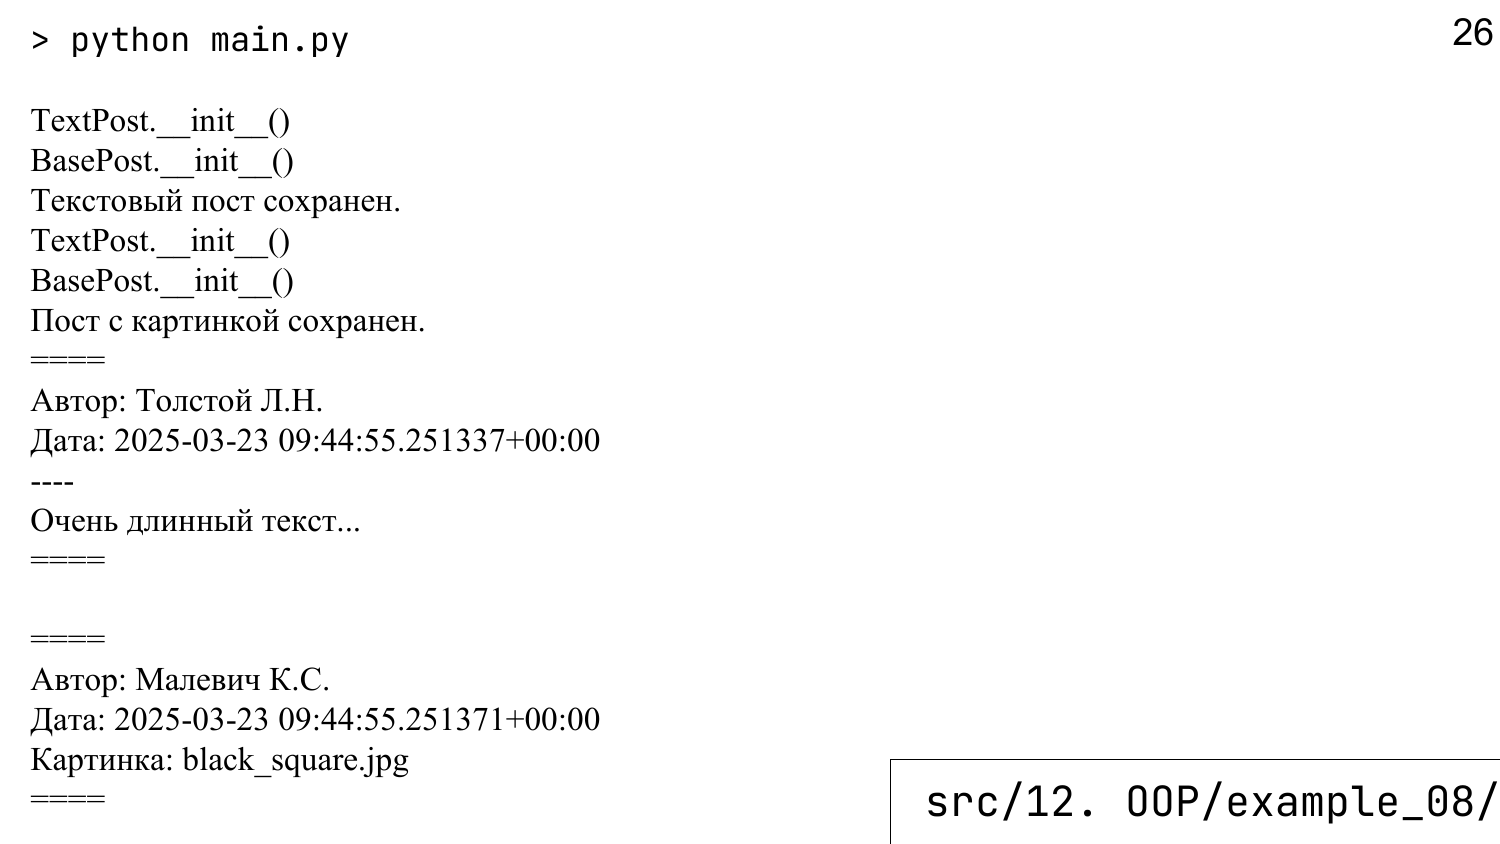

> python main.py
TextPost.__init__()
BasePost.__init__()
Текстовый пост сохранен.
TextPost.__init__()
BasePost.__init__()
Пост с картинкой сохранен.
====
Автор: Толстой Л.Н.
Дата: 2025-03-23 09:44:55.251337+00:00
----
Очень длинный текст...
====
====
Автор: Малевич К.С.
Дата: 2025-03-23 09:44:55.251371+00:00
Картинка: black_square.jpg
====
# src/12. OOP/example_08/